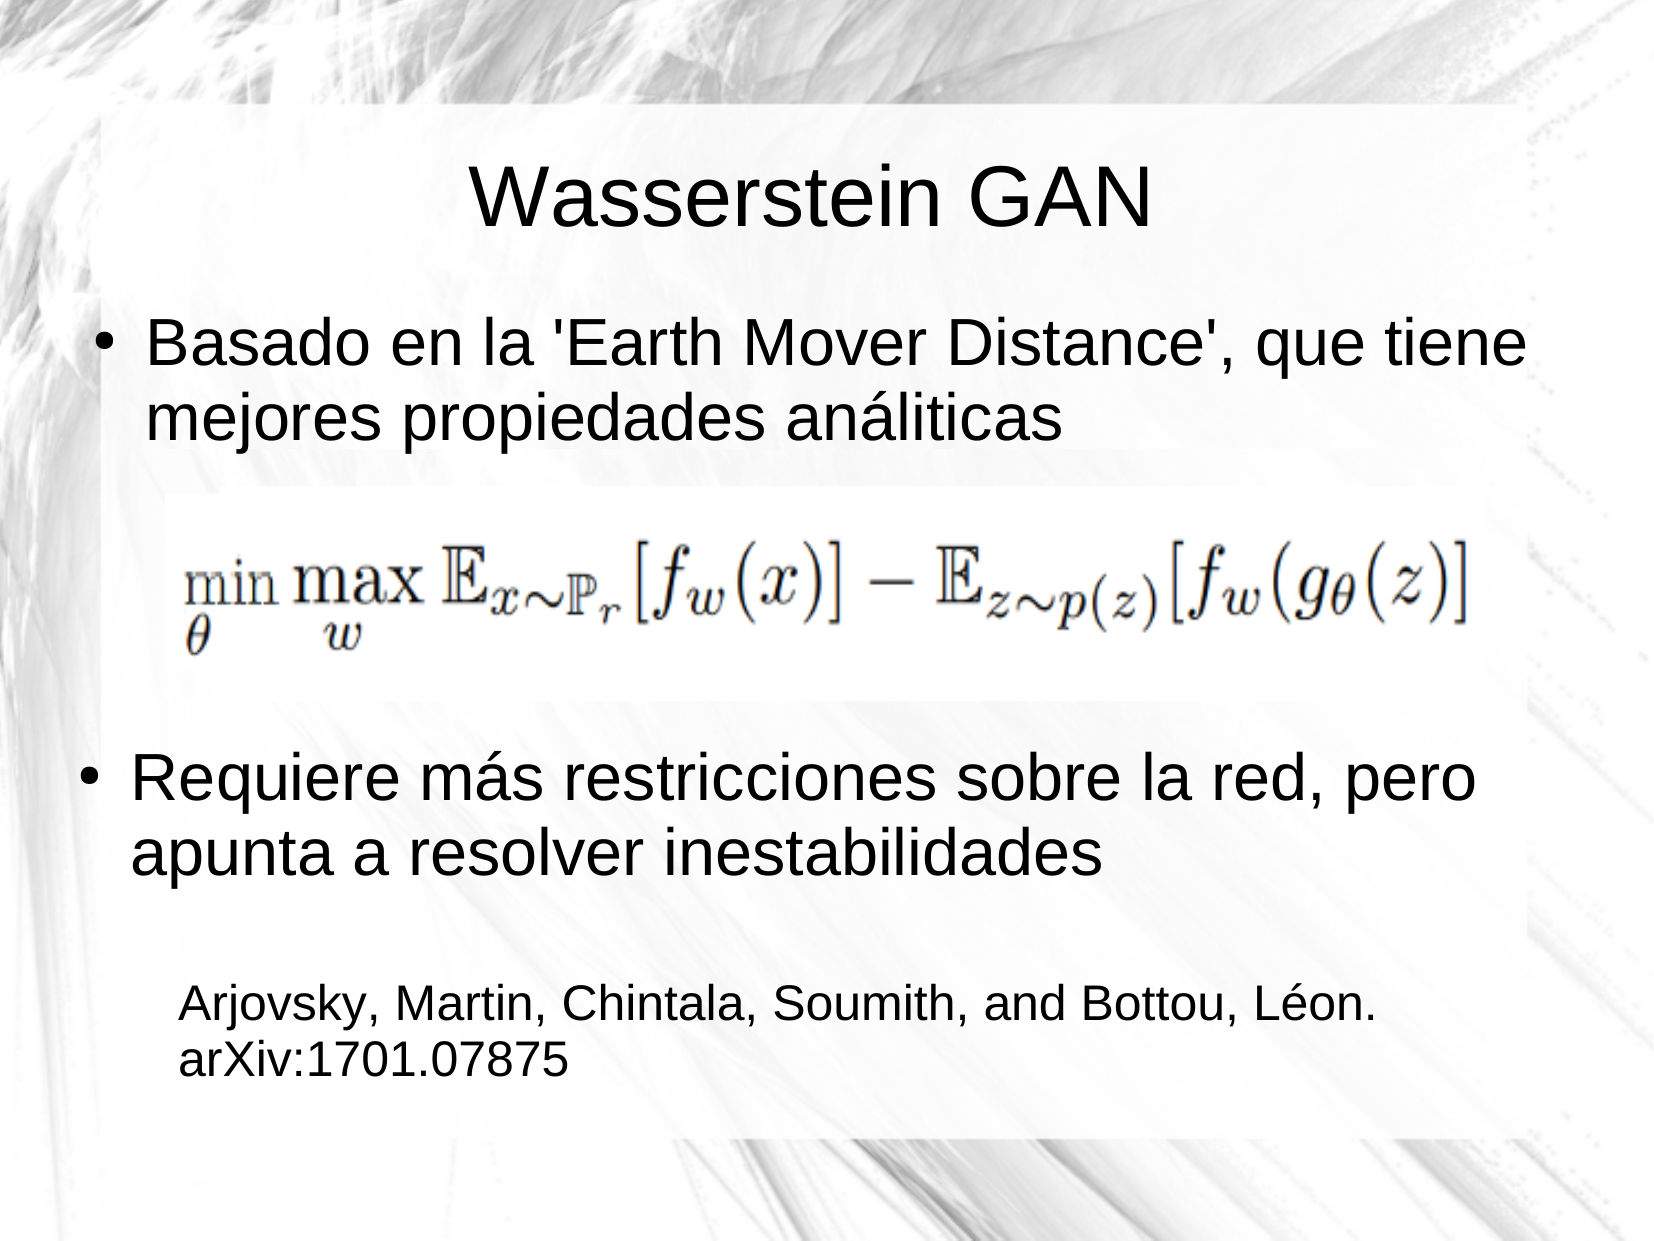

# Wasserstein GAN
Basado en la 'Earth Mover Distance', que tiene mejores propiedades análiticas
Requiere más restricciones sobre la red, pero apunta a resolver inestabilidades
Arjovsky, Martin, Chintala, Soumith, and Bottou, Léon. arXiv:1701.07875